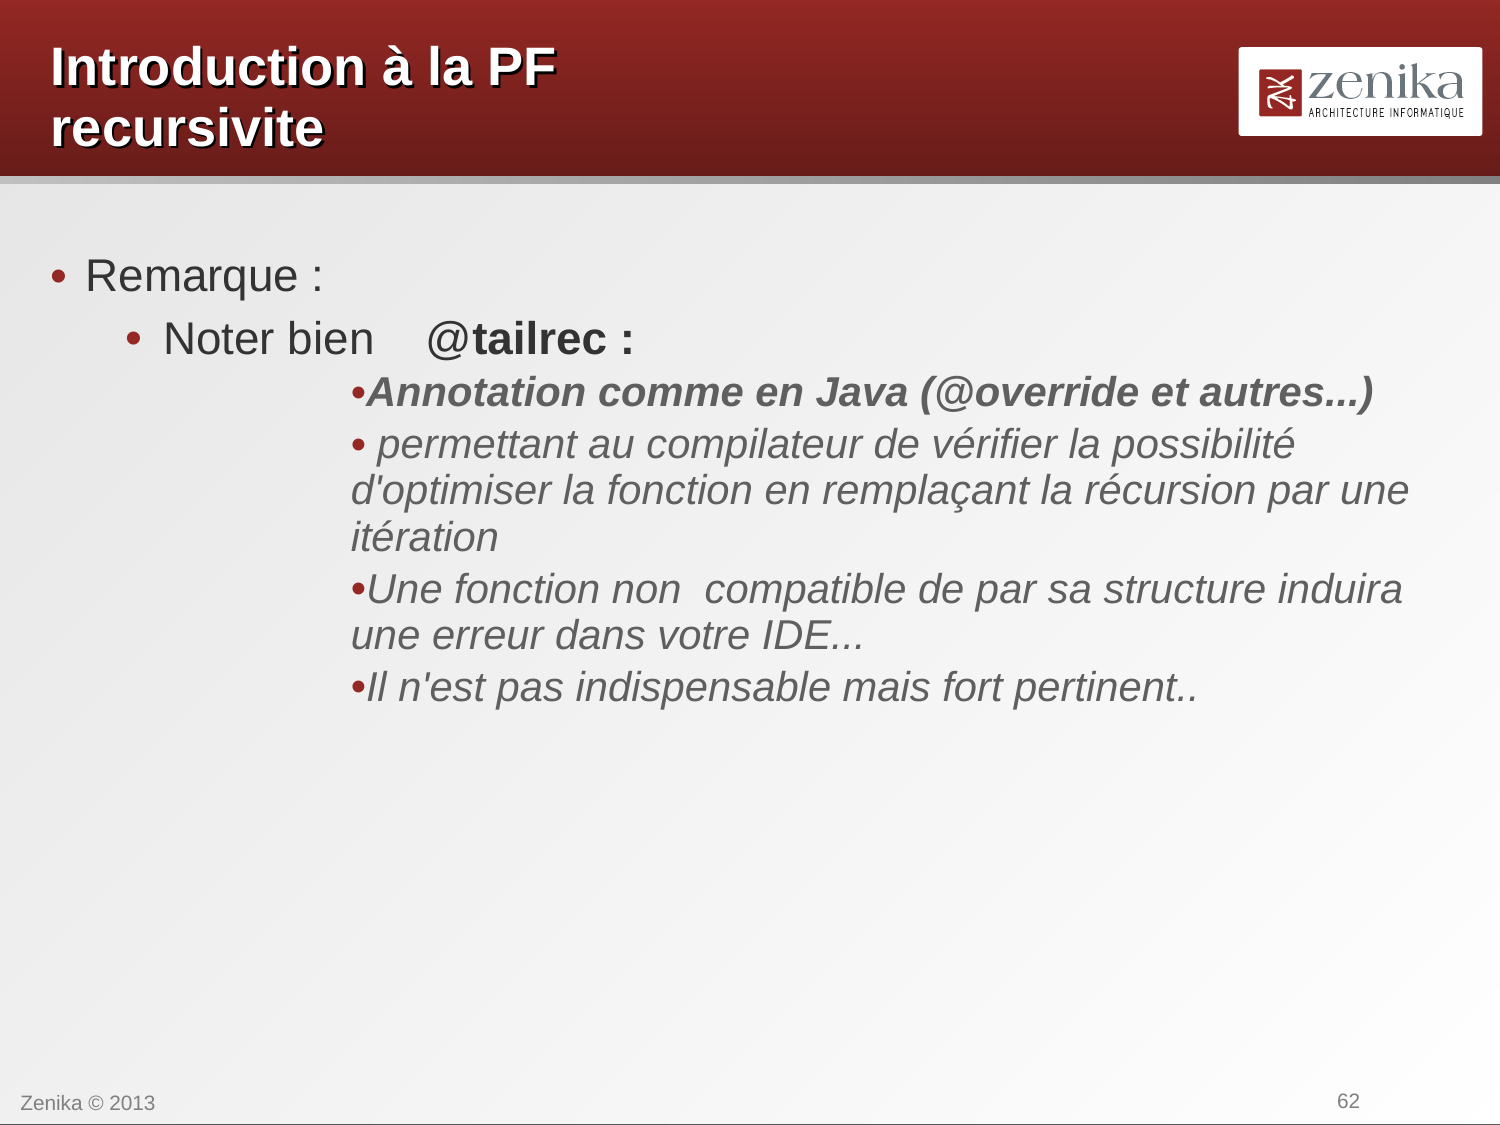

# Introduction à la PF recursivite
Remarque :
Noter bien @tailrec :
Annotation comme en Java (@override et autres...)
 permettant au compilateur de vérifier la possibilité d'optimiser la fonction en remplaçant la récursion par une itération
Une fonction non compatible de par sa structure induira une erreur dans votre IDE...
Il n'est pas indispensable mais fort pertinent..